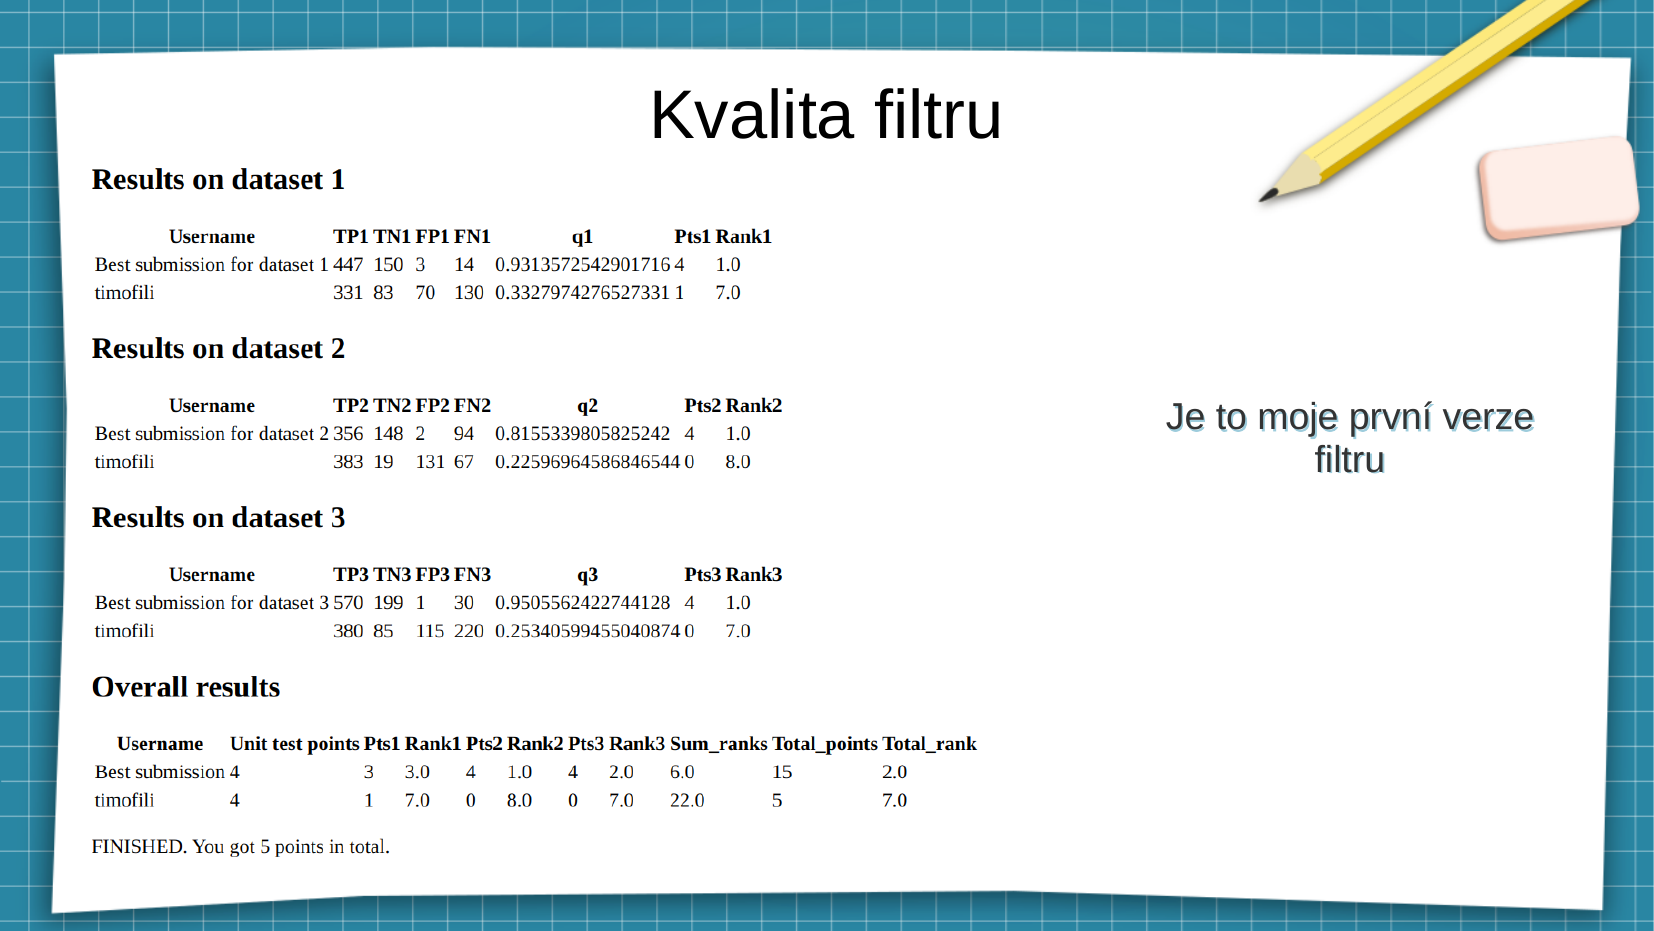

# Kvalita filtru
Je to moje první verze filtru